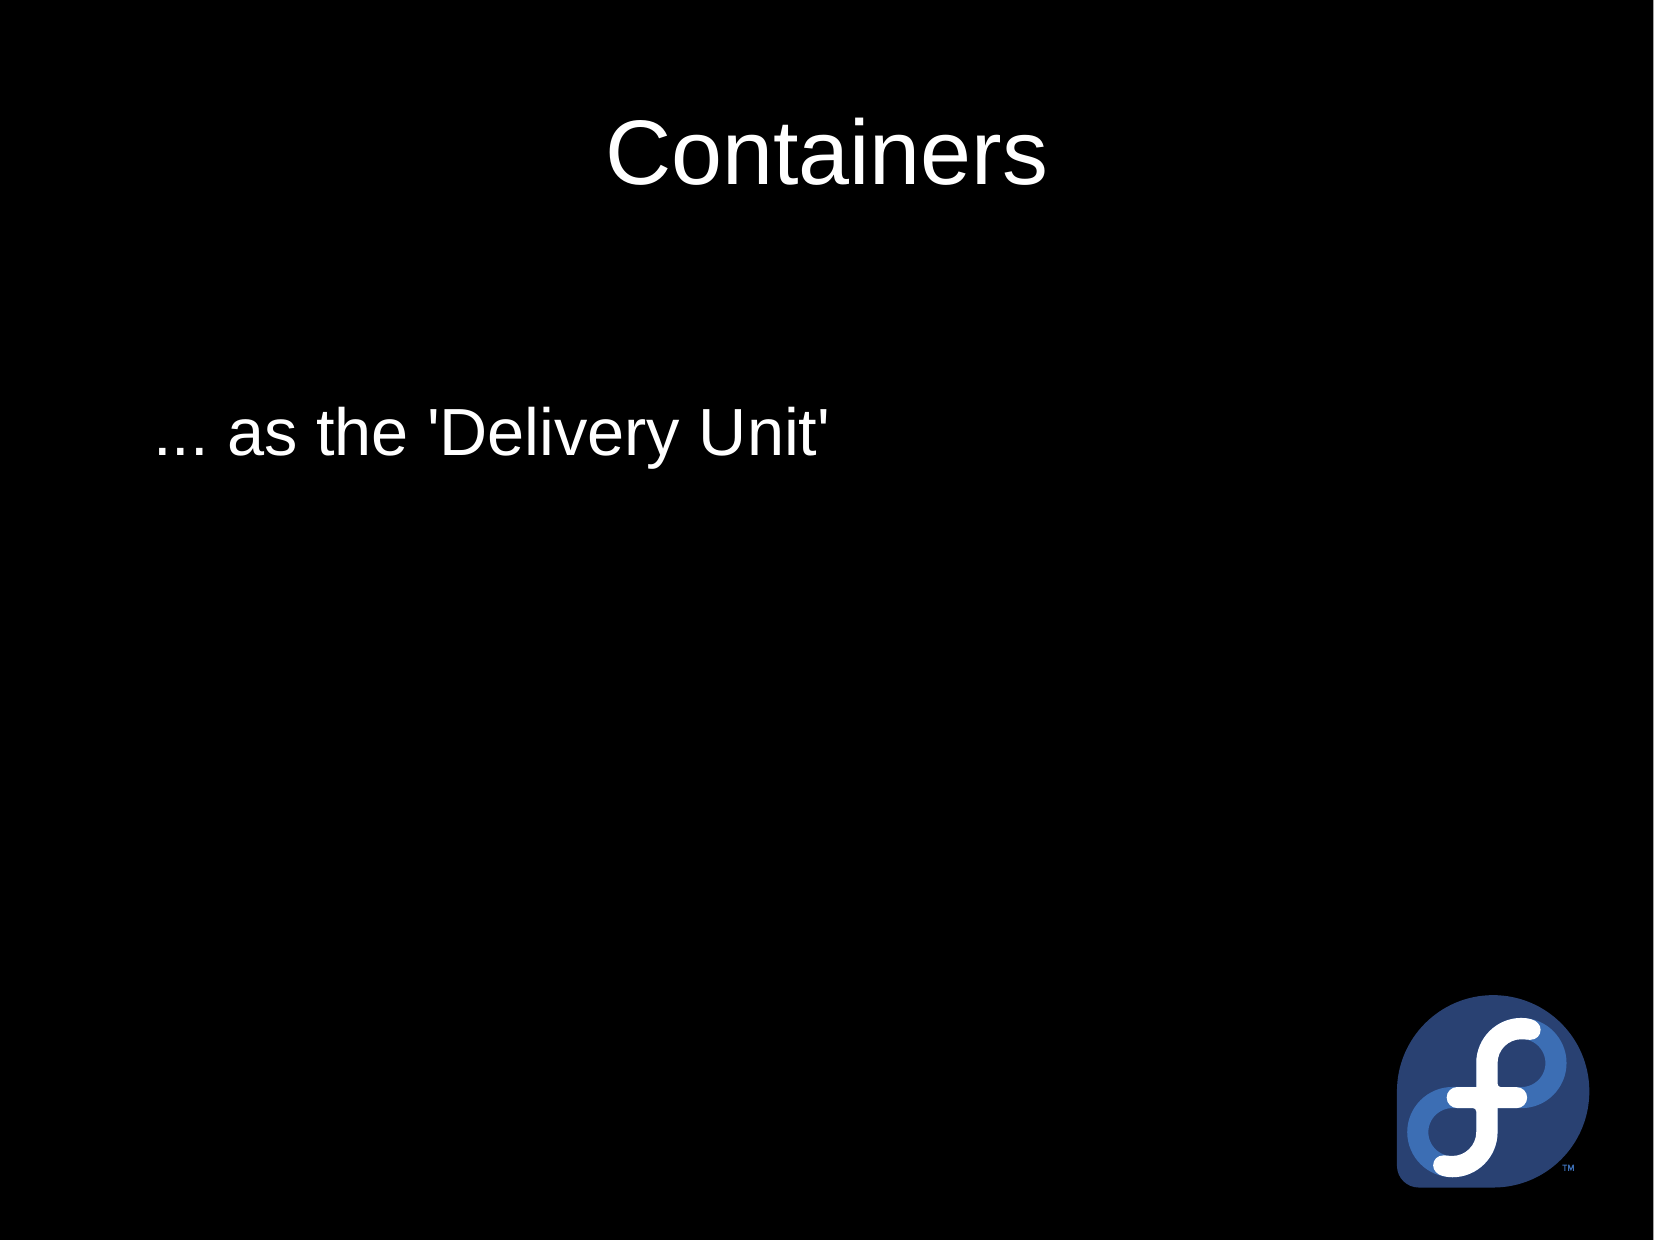

# Containers
... as the 'Delivery Unit'